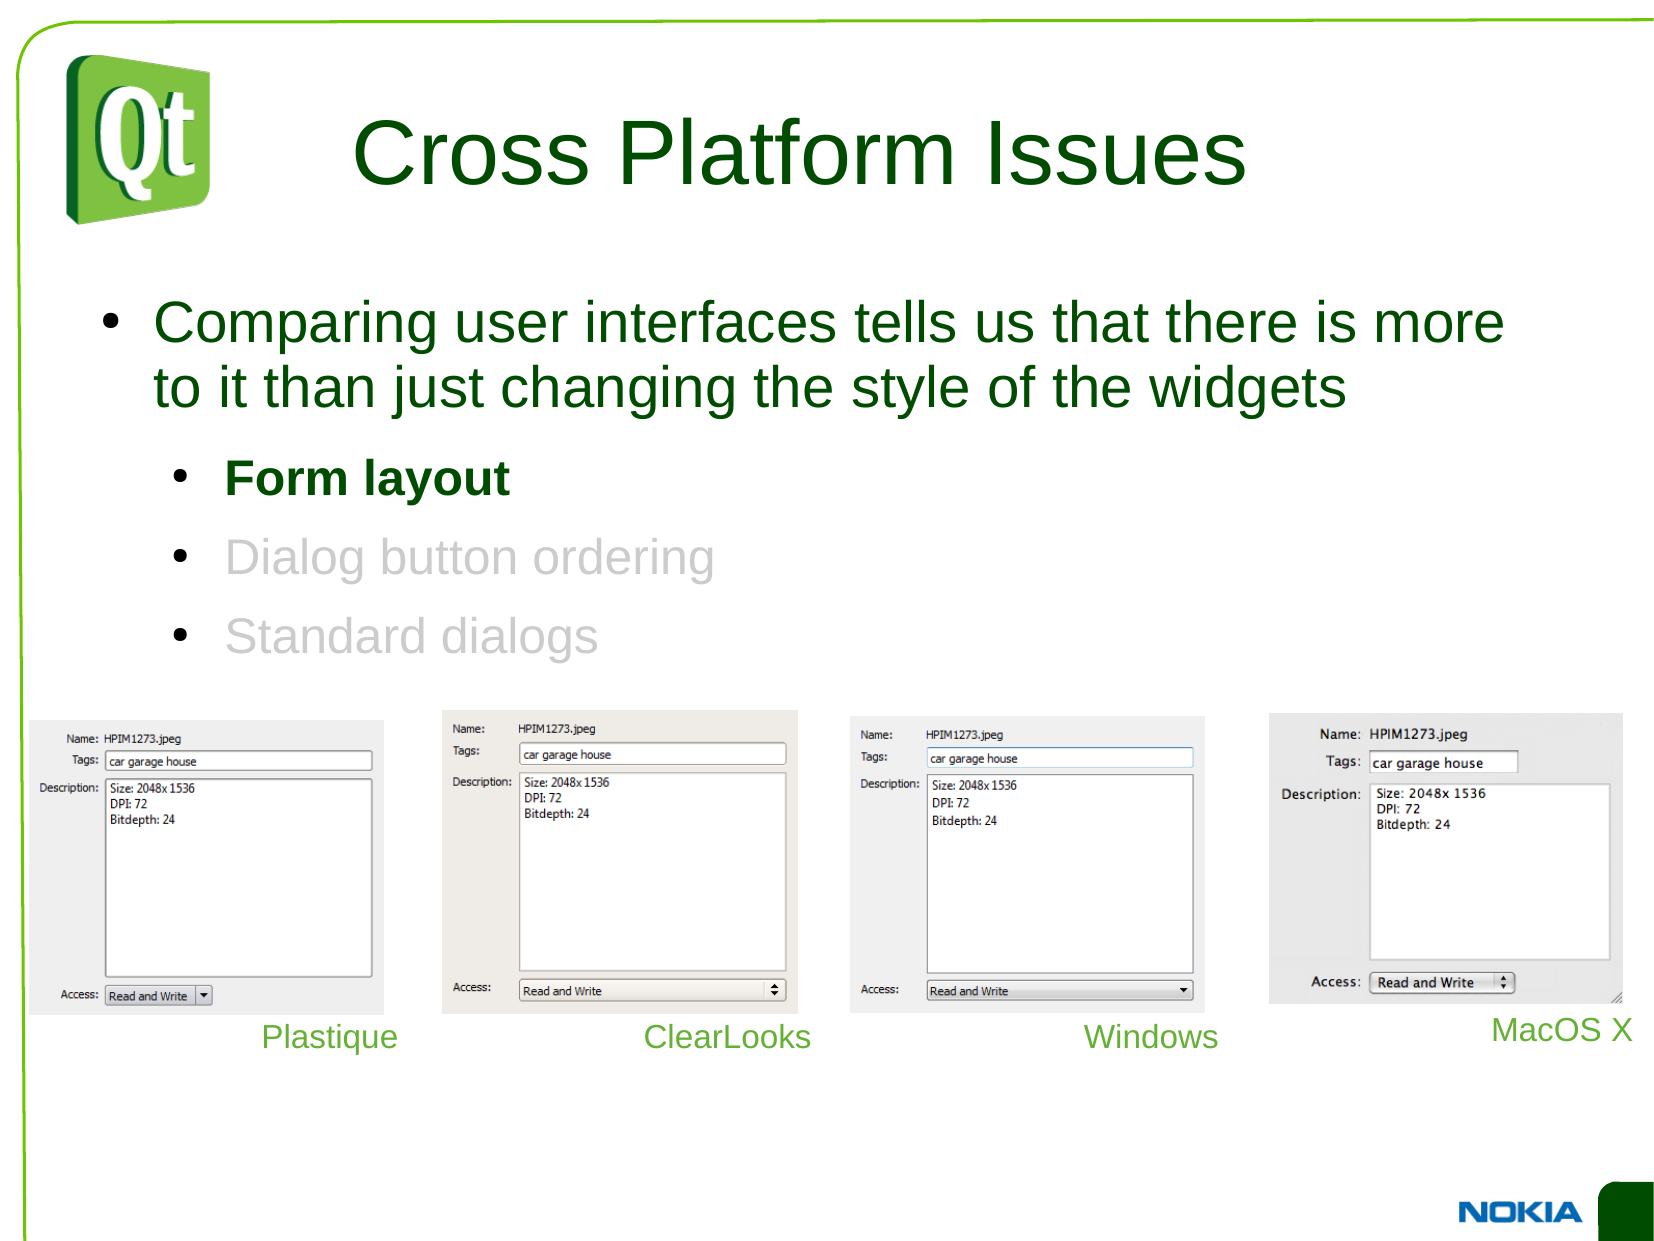

# Cross Platform Issues
Comparing user interfaces tells us that there is more to it than just changing the style of the widgets
Form layout
Dialog button ordering
Standard dialogs
ClearLooks
MacOS X
Windows
Plastique